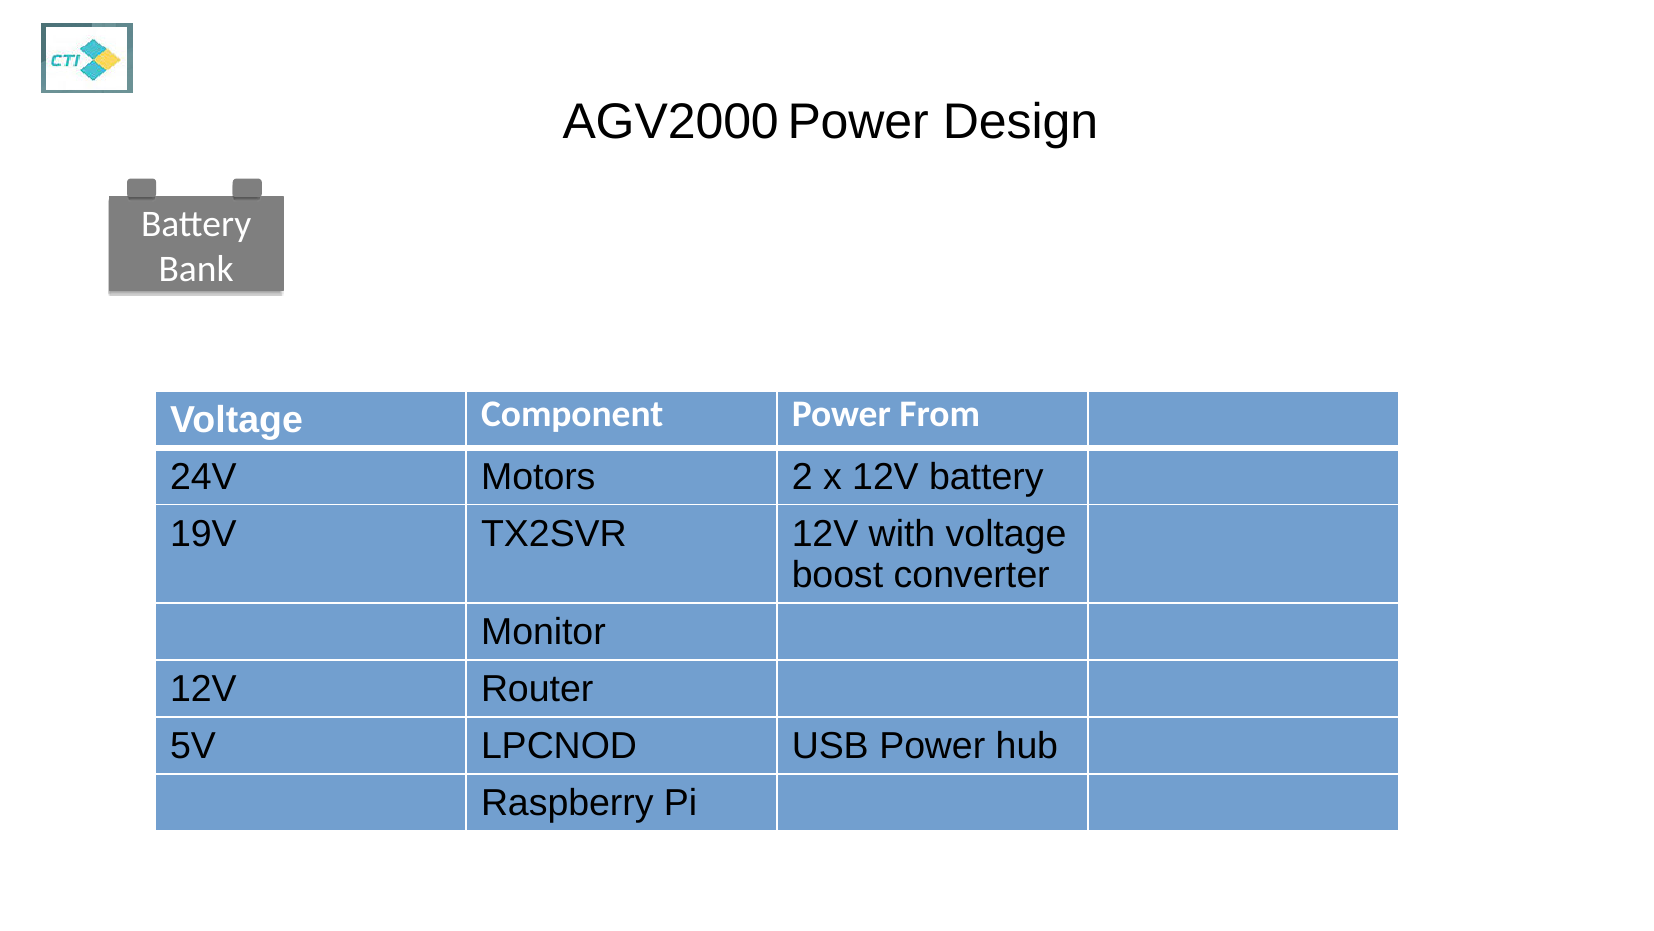

AGV2000 Power Design
Battery Bank
| Voltage | Component | Power From | |
| --- | --- | --- | --- |
| 24V | Motors | 2 x 12V battery | |
| 19V | TX2SVR | 12V with voltage boost converter | |
| | Monitor | | |
| 12V | Router | | |
| 5V | LPCNOD | USB Power hub | |
| | Raspberry Pi | | |